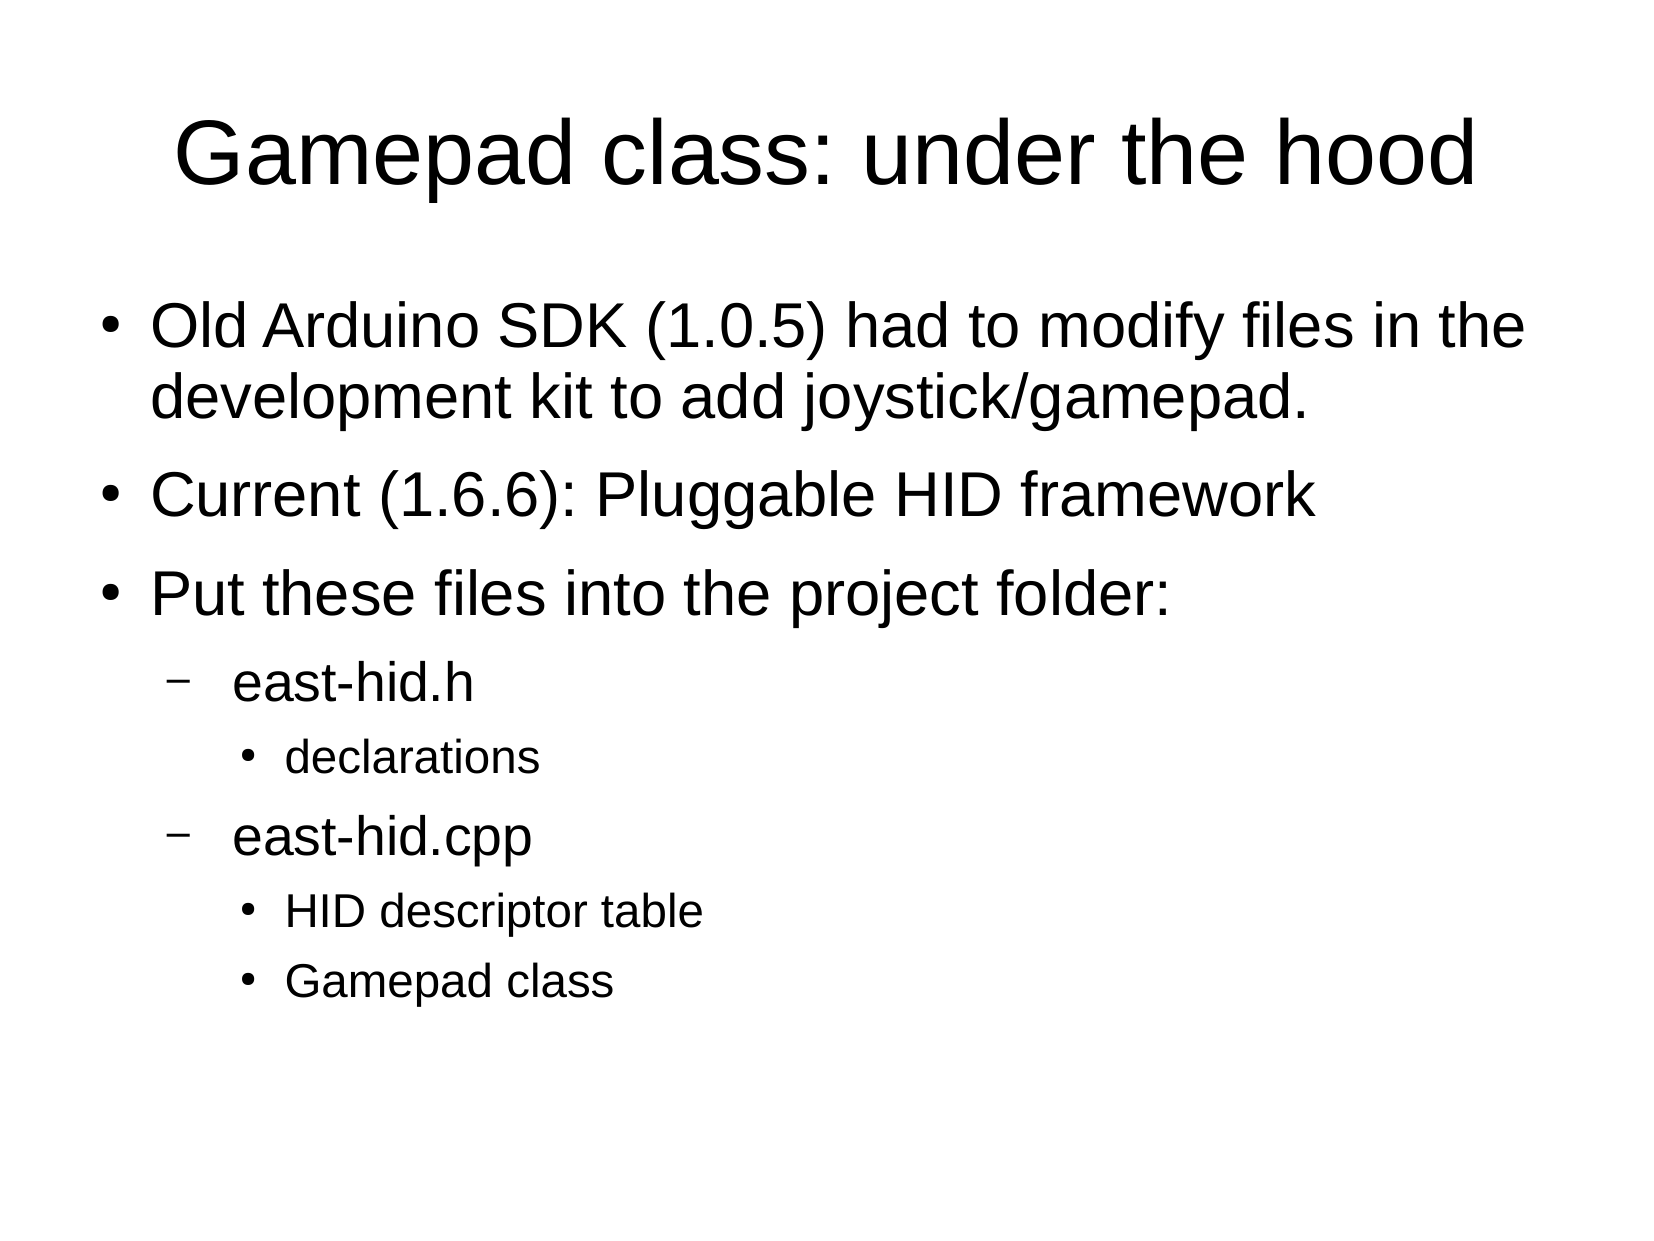

# Gamepad class: under the hood
Old Arduino SDK (1.0.5) had to modify files in the development kit to add joystick/gamepad.
Current (1.6.6): Pluggable HID framework
Put these files into the project folder:
 east-hid.h
declarations
 east-hid.cpp
HID descriptor table
Gamepad class